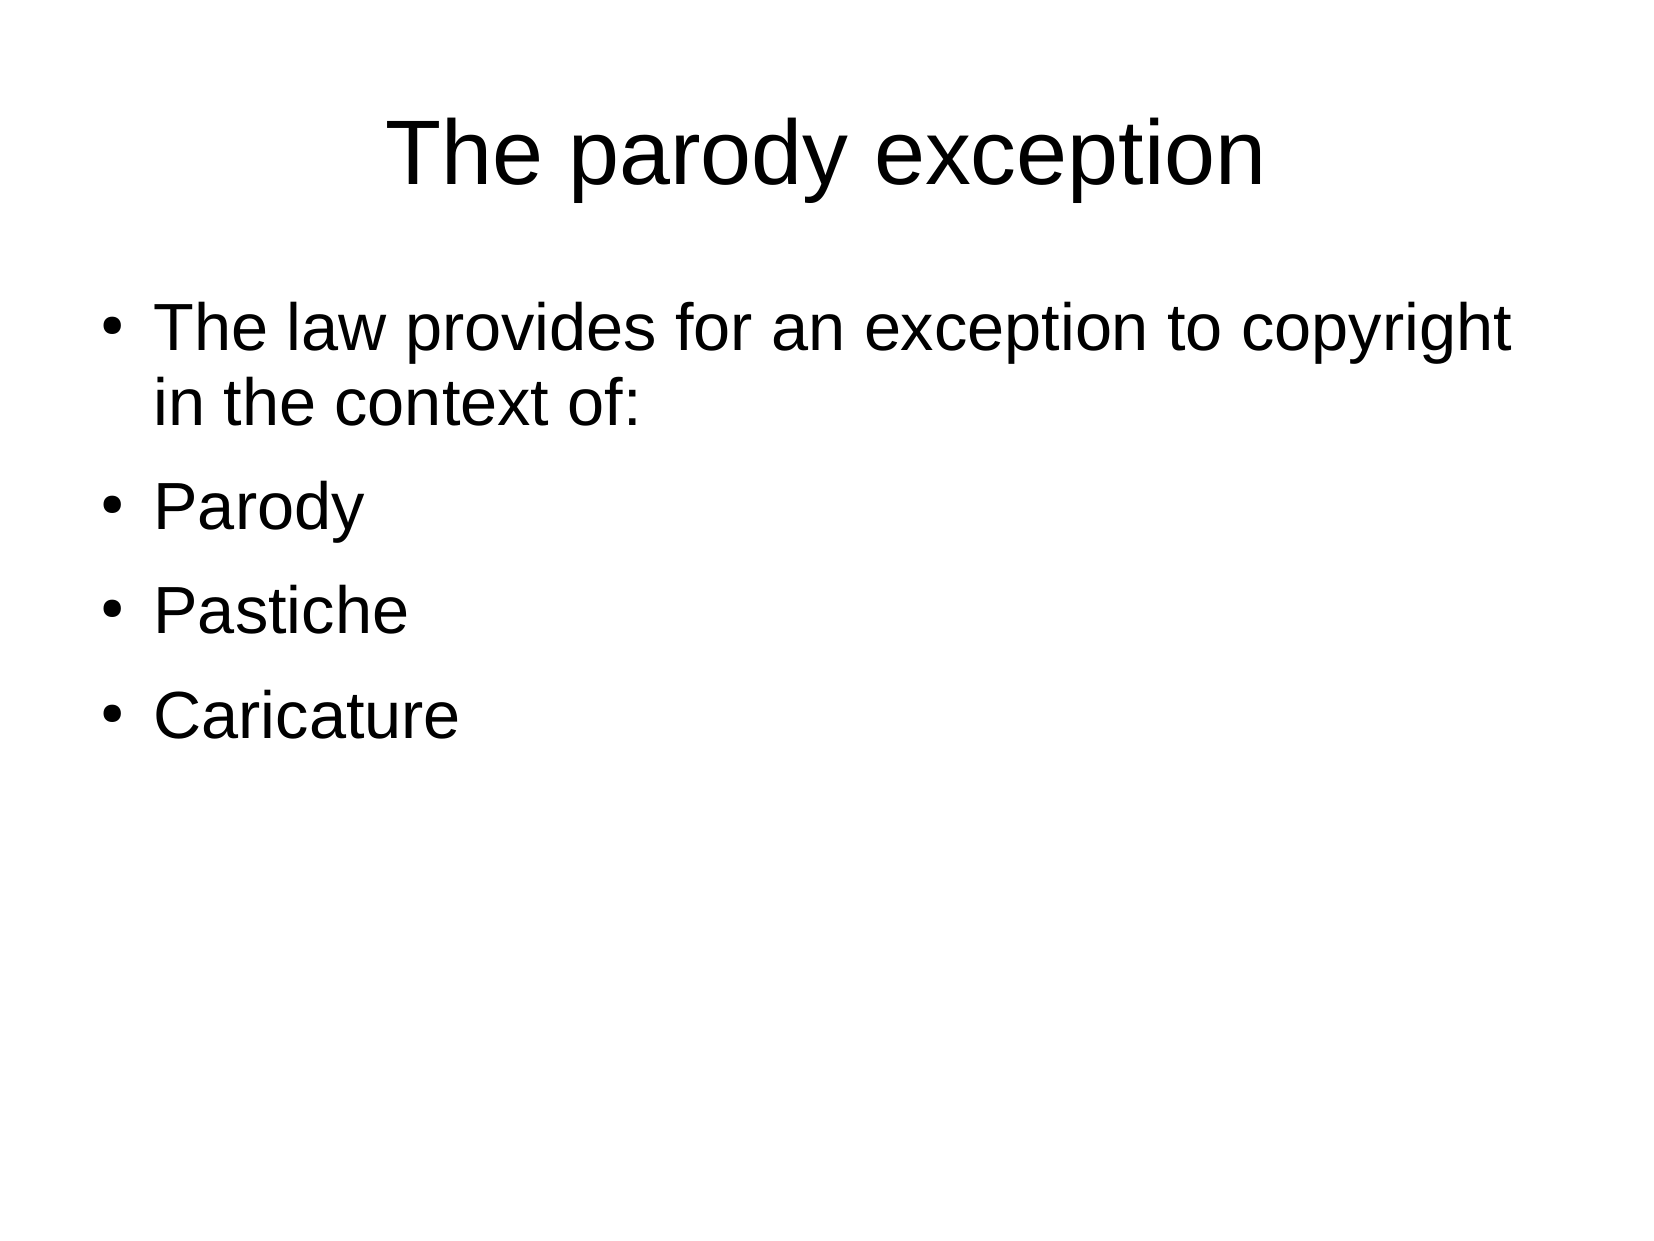

# The parody exception
The law provides for an exception to copyright in the context of:
Parody
Pastiche
Caricature